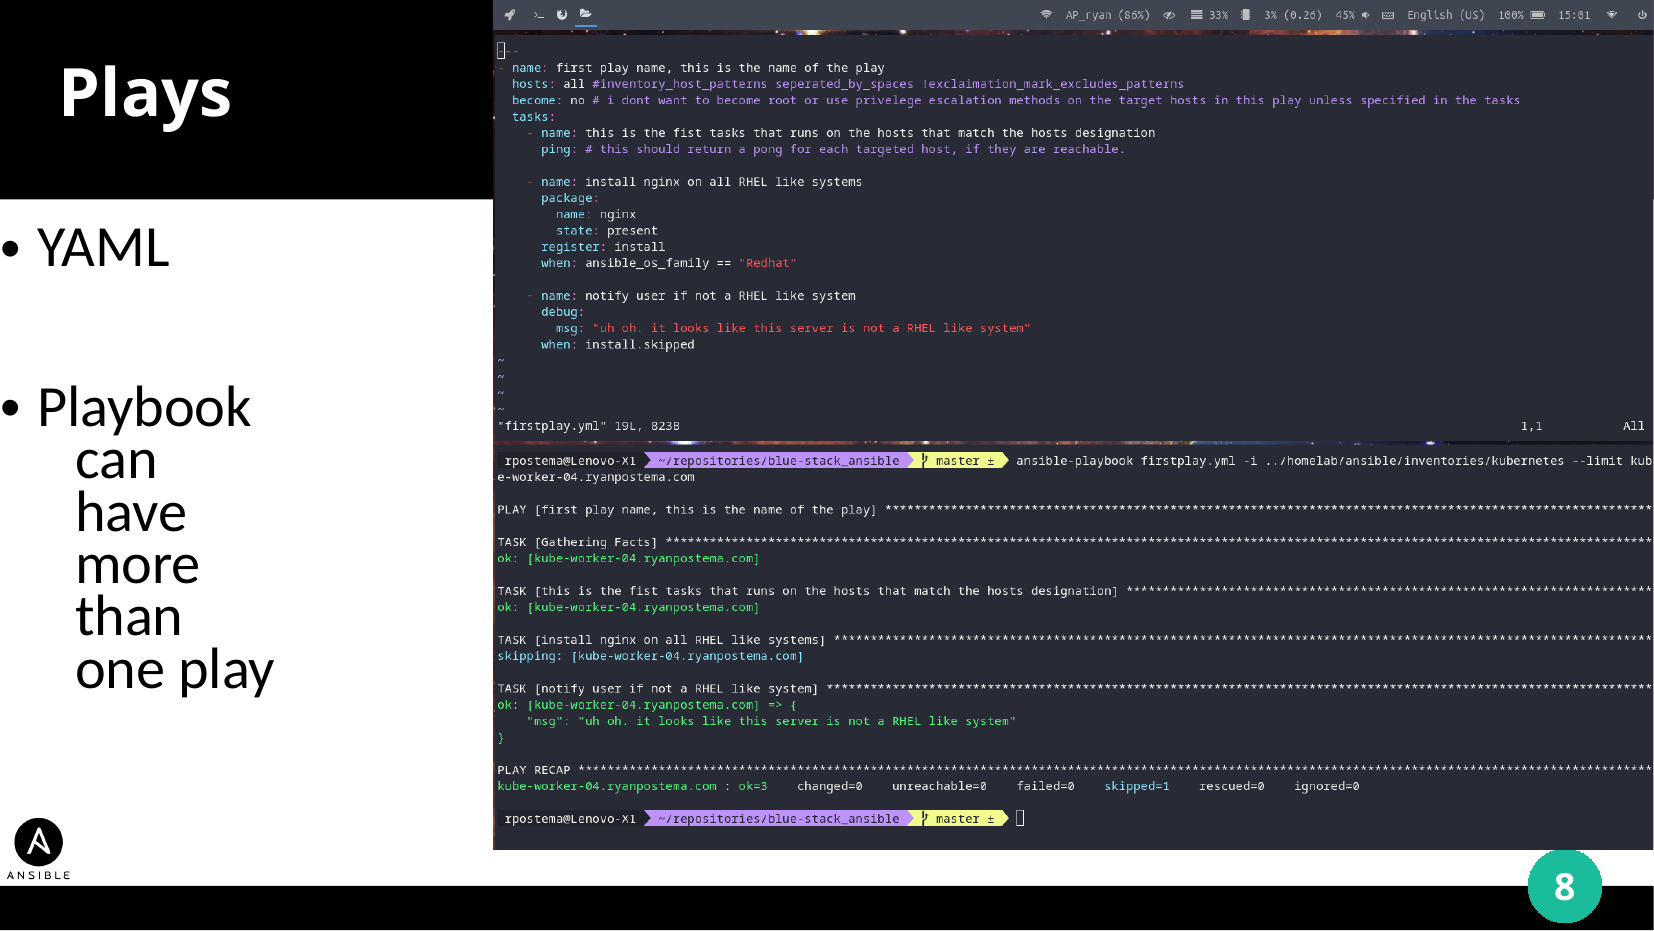

# Plays
YAML
Playbook can
have more than
one play
8